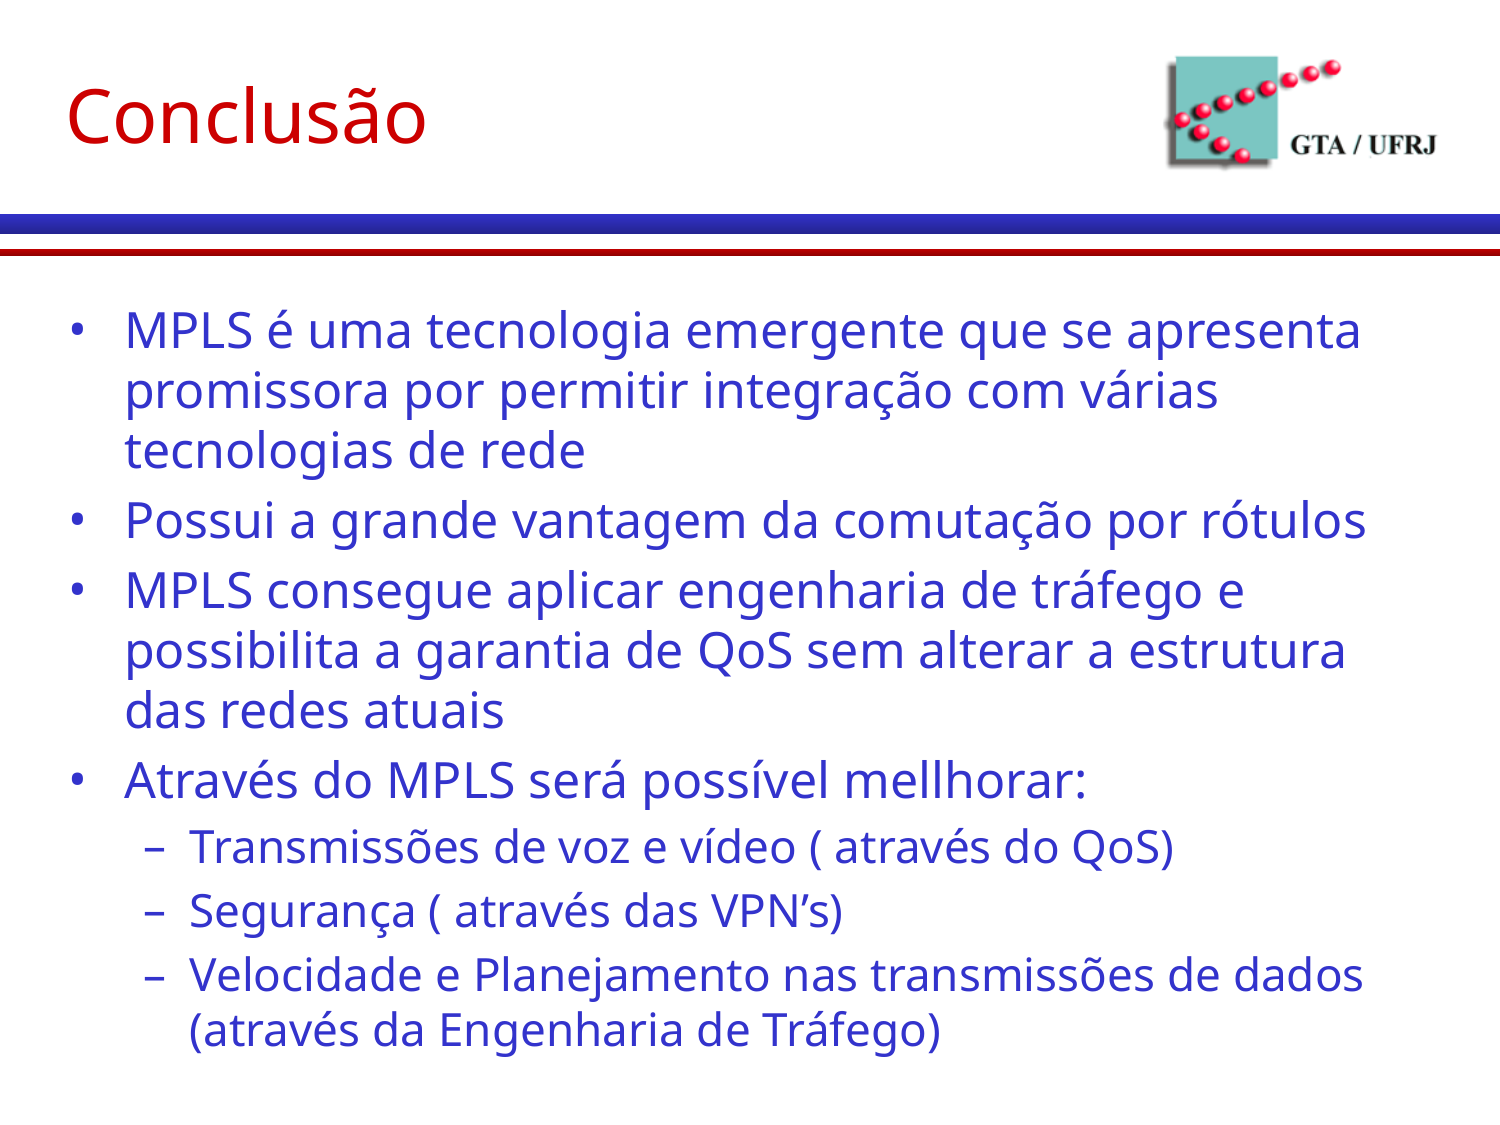

# Conclusão
MPLS é uma tecnologia emergente que se apresenta promissora por permitir integração com várias tecnologias de rede
Possui a grande vantagem da comutação por rótulos
MPLS consegue aplicar engenharia de tráfego e possibilita a garantia de QoS sem alterar a estrutura das redes atuais
Através do MPLS será possível mellhorar:
Transmissões de voz e vídeo ( através do QoS)
Segurança ( através das VPN’s)
Velocidade e Planejamento nas transmissões de dados (através da Engenharia de Tráfego)